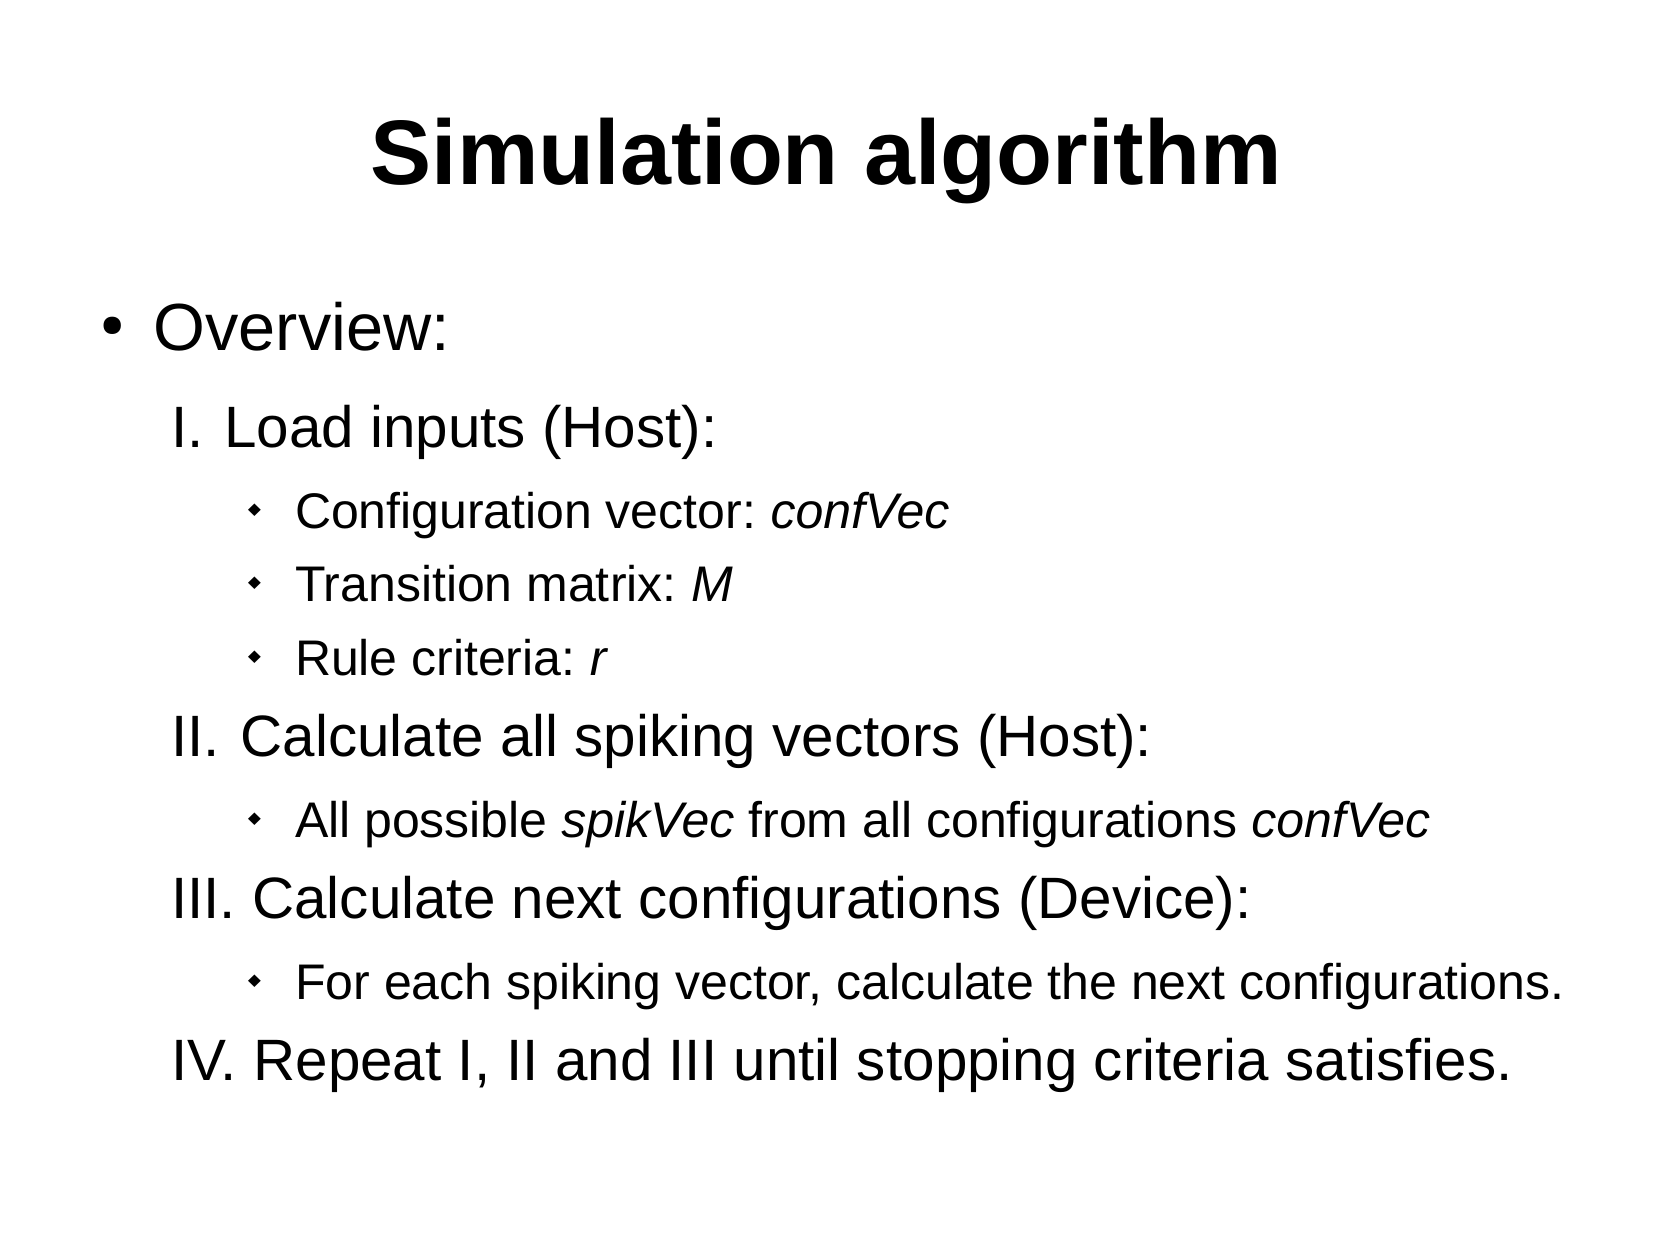

# Simulation algorithm
Overview:
Load inputs (Host):
Configuration vector: confVec
Transition matrix: M
Rule criteria: r
 Calculate all spiking vectors (Host):
All possible spikVec from all configurations confVec
 Calculate next configurations (Device):
For each spiking vector, calculate the next configurations.
 Repeat I, II and III until stopping criteria satisfies.